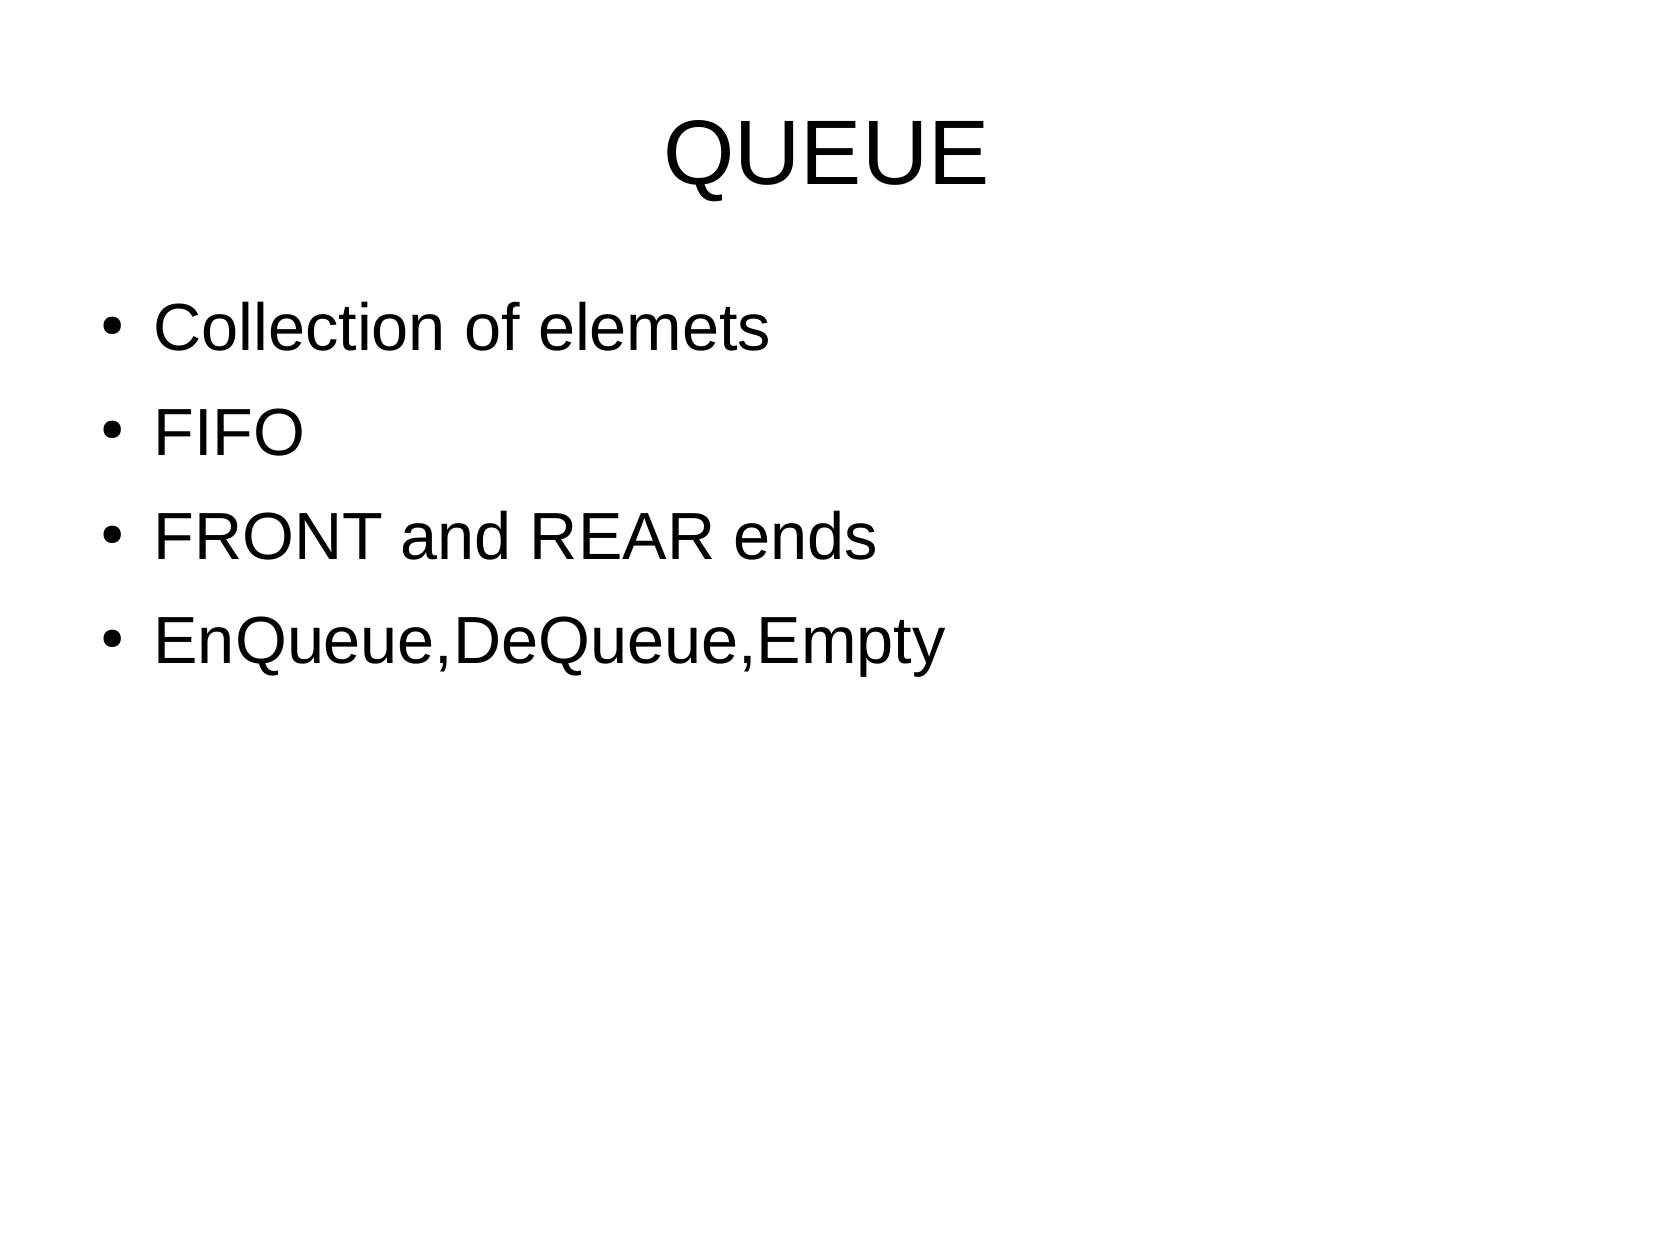

# QUEUE
Collection of elemets
FIFO
FRONT and REAR ends
EnQueue,DeQueue,Empty